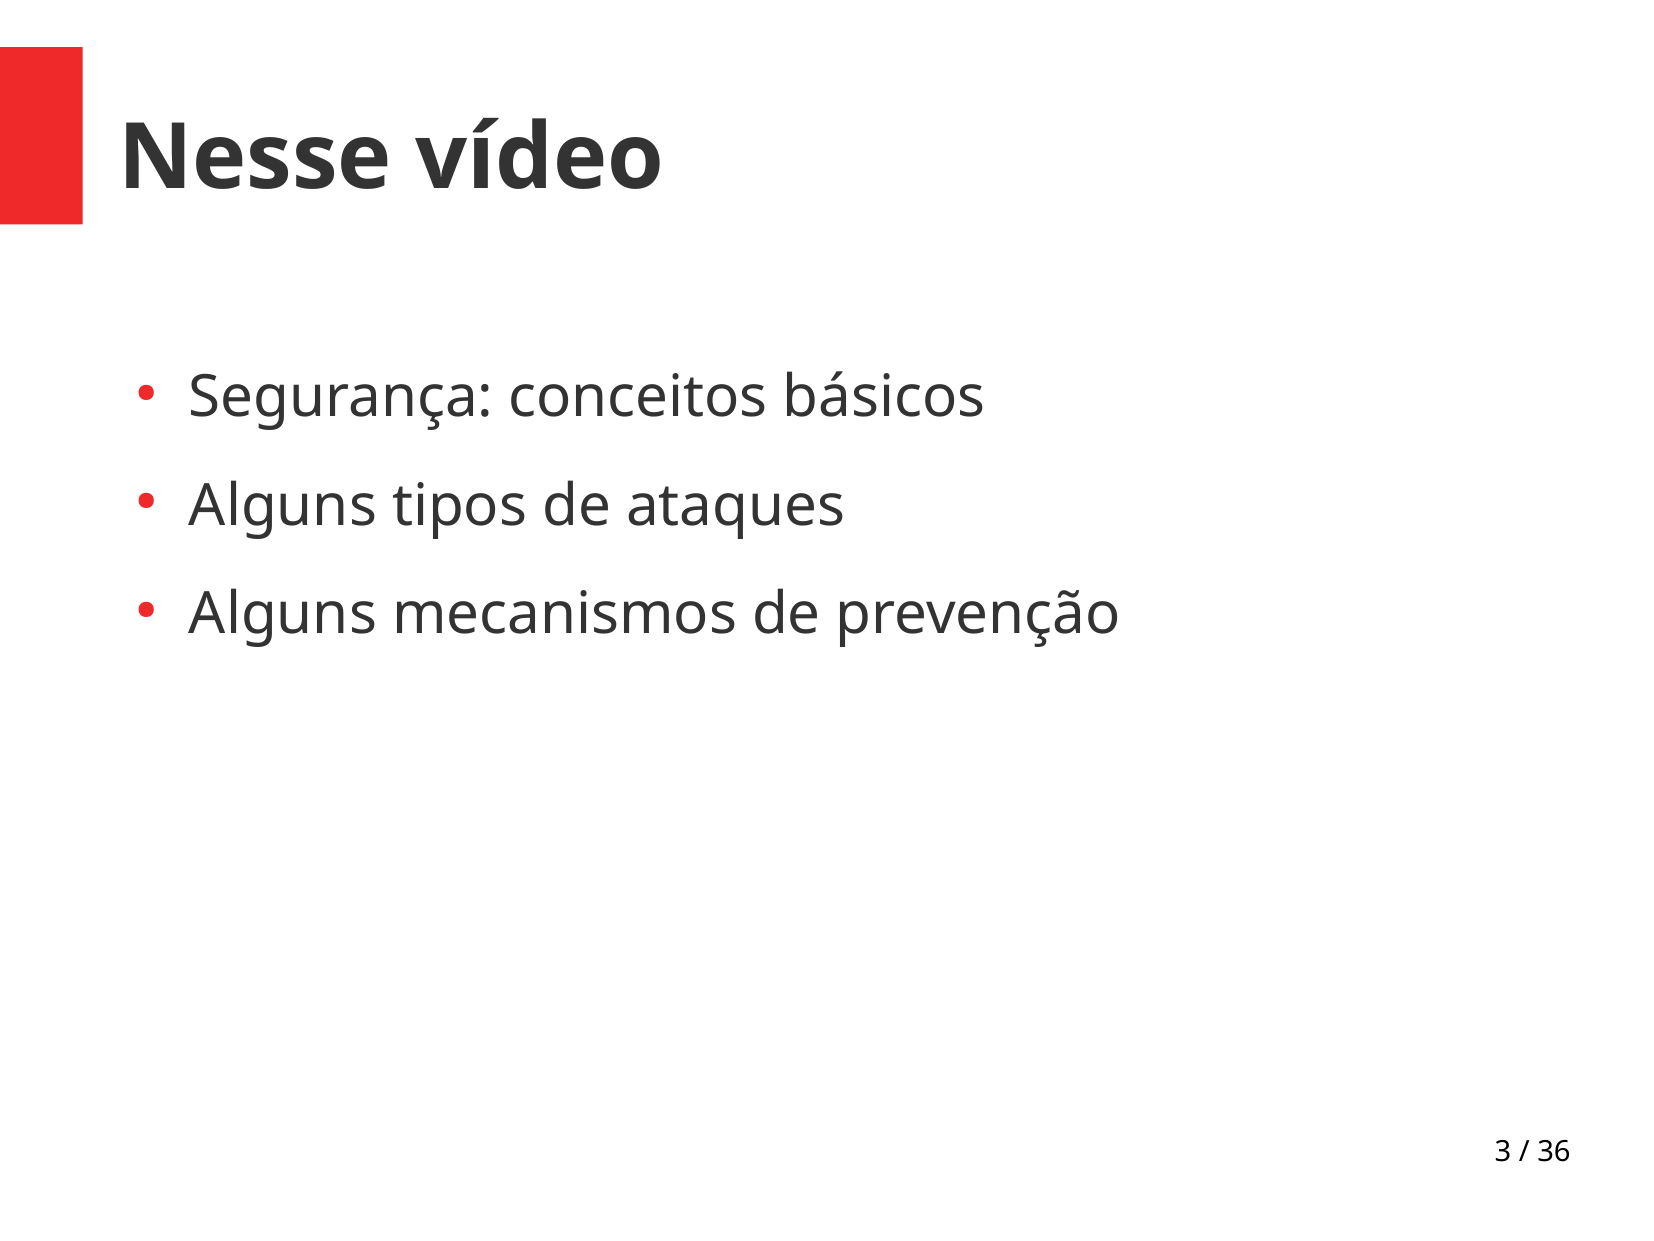

# Nesse vídeo
Segurança: conceitos básicos
Alguns tipos de ataques
Alguns mecanismos de prevenção
3